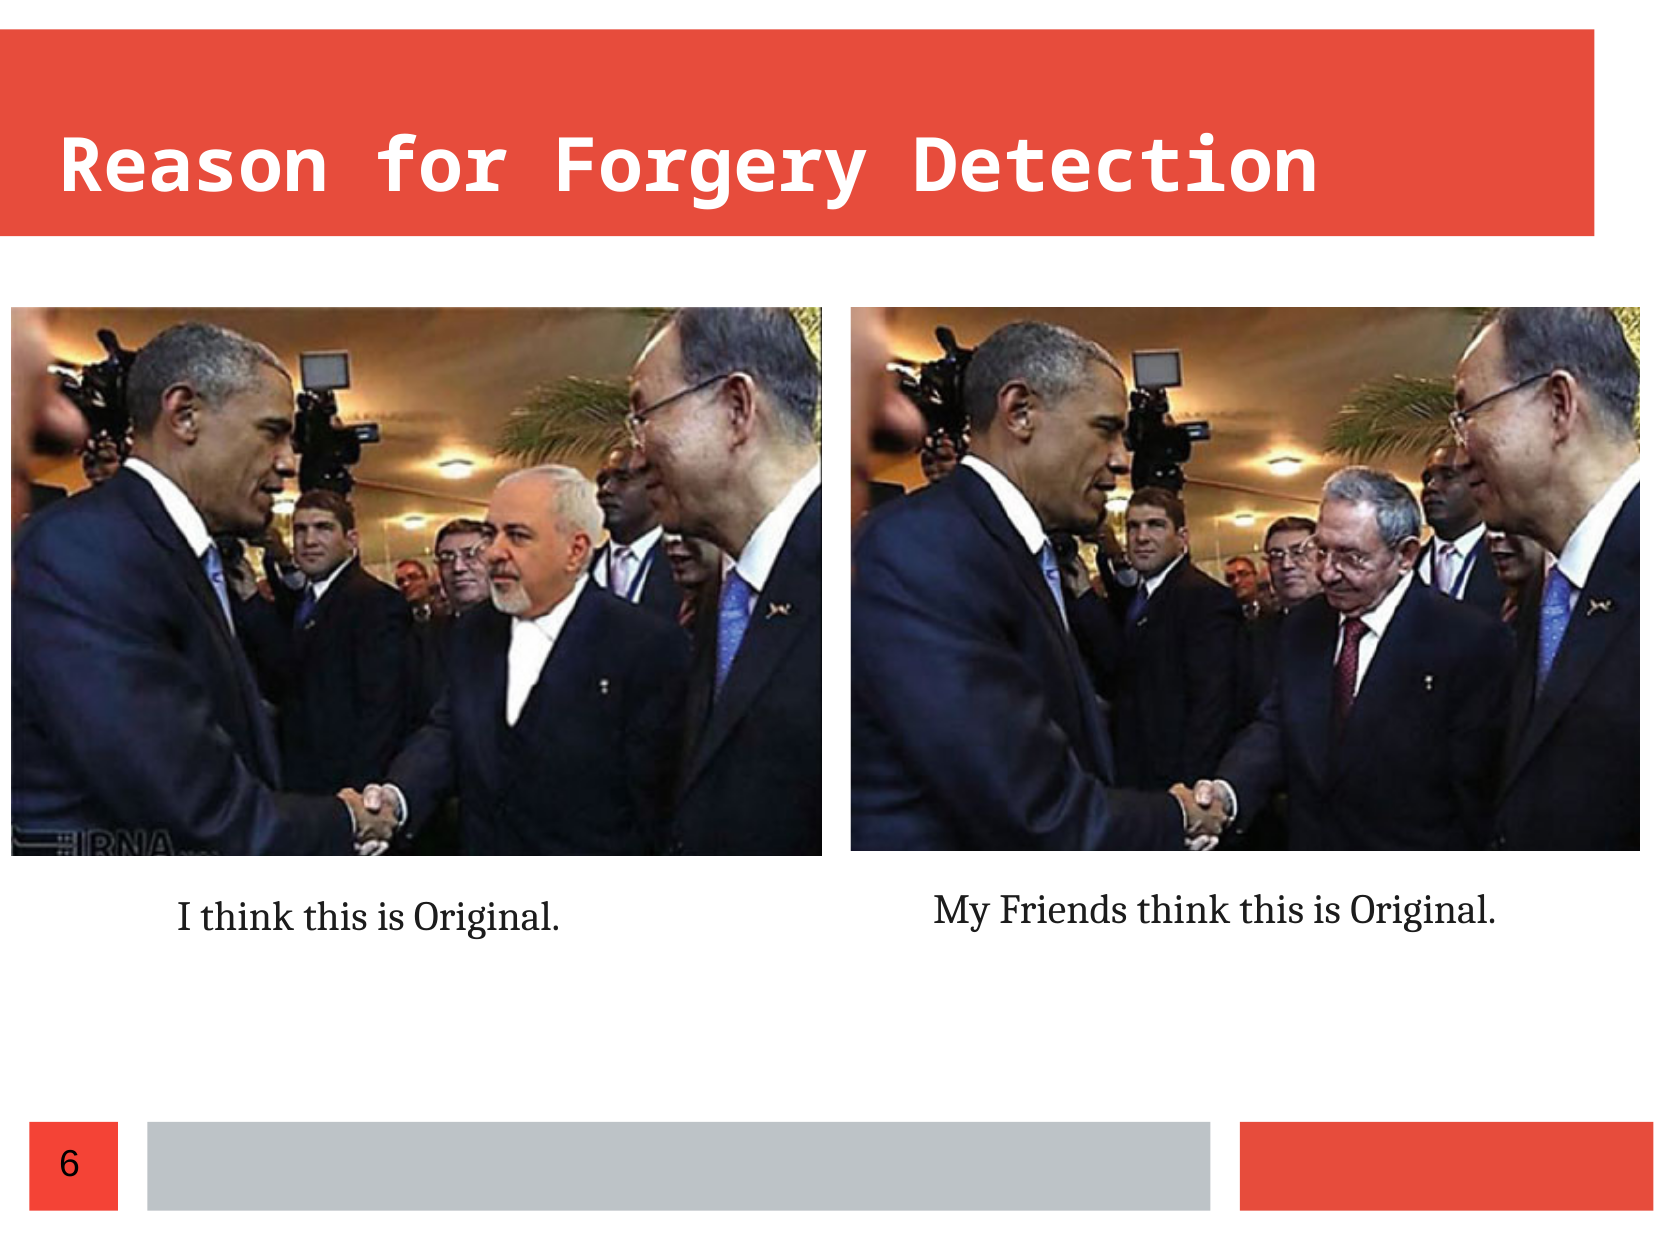

Reason for Forgery Detection
My Friends think this is Original.
# I think this is Original.